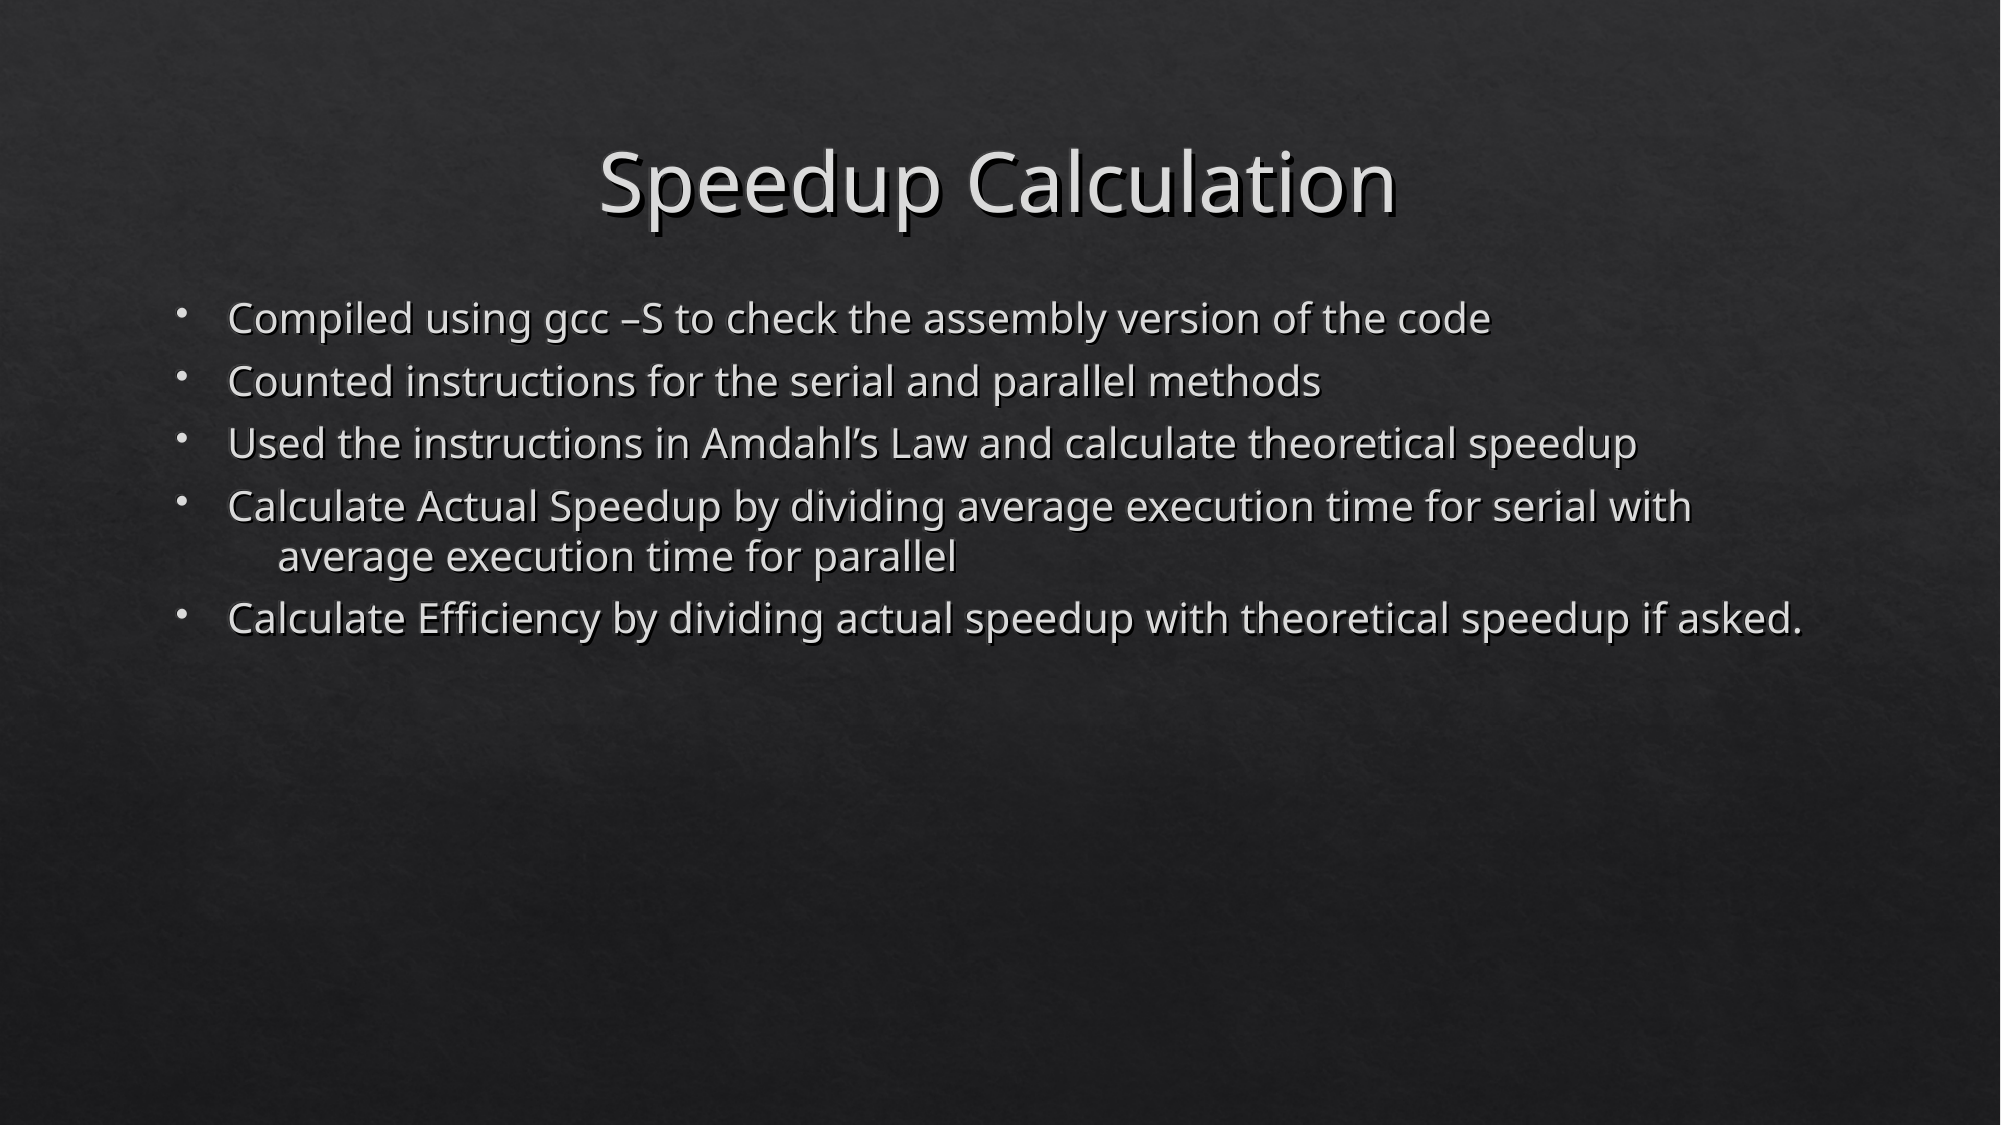

# Speedup Calculation
Compiled using gcc –S to check the assembly version of the code
Counted instructions for the serial and parallel methods
Used the instructions in Amdahl’s Law and calculate theoretical speedup
Calculate Actual Speedup by dividing average execution time for serial with average execution time for parallel
Calculate Efficiency by dividing actual speedup with theoretical speedup if asked.